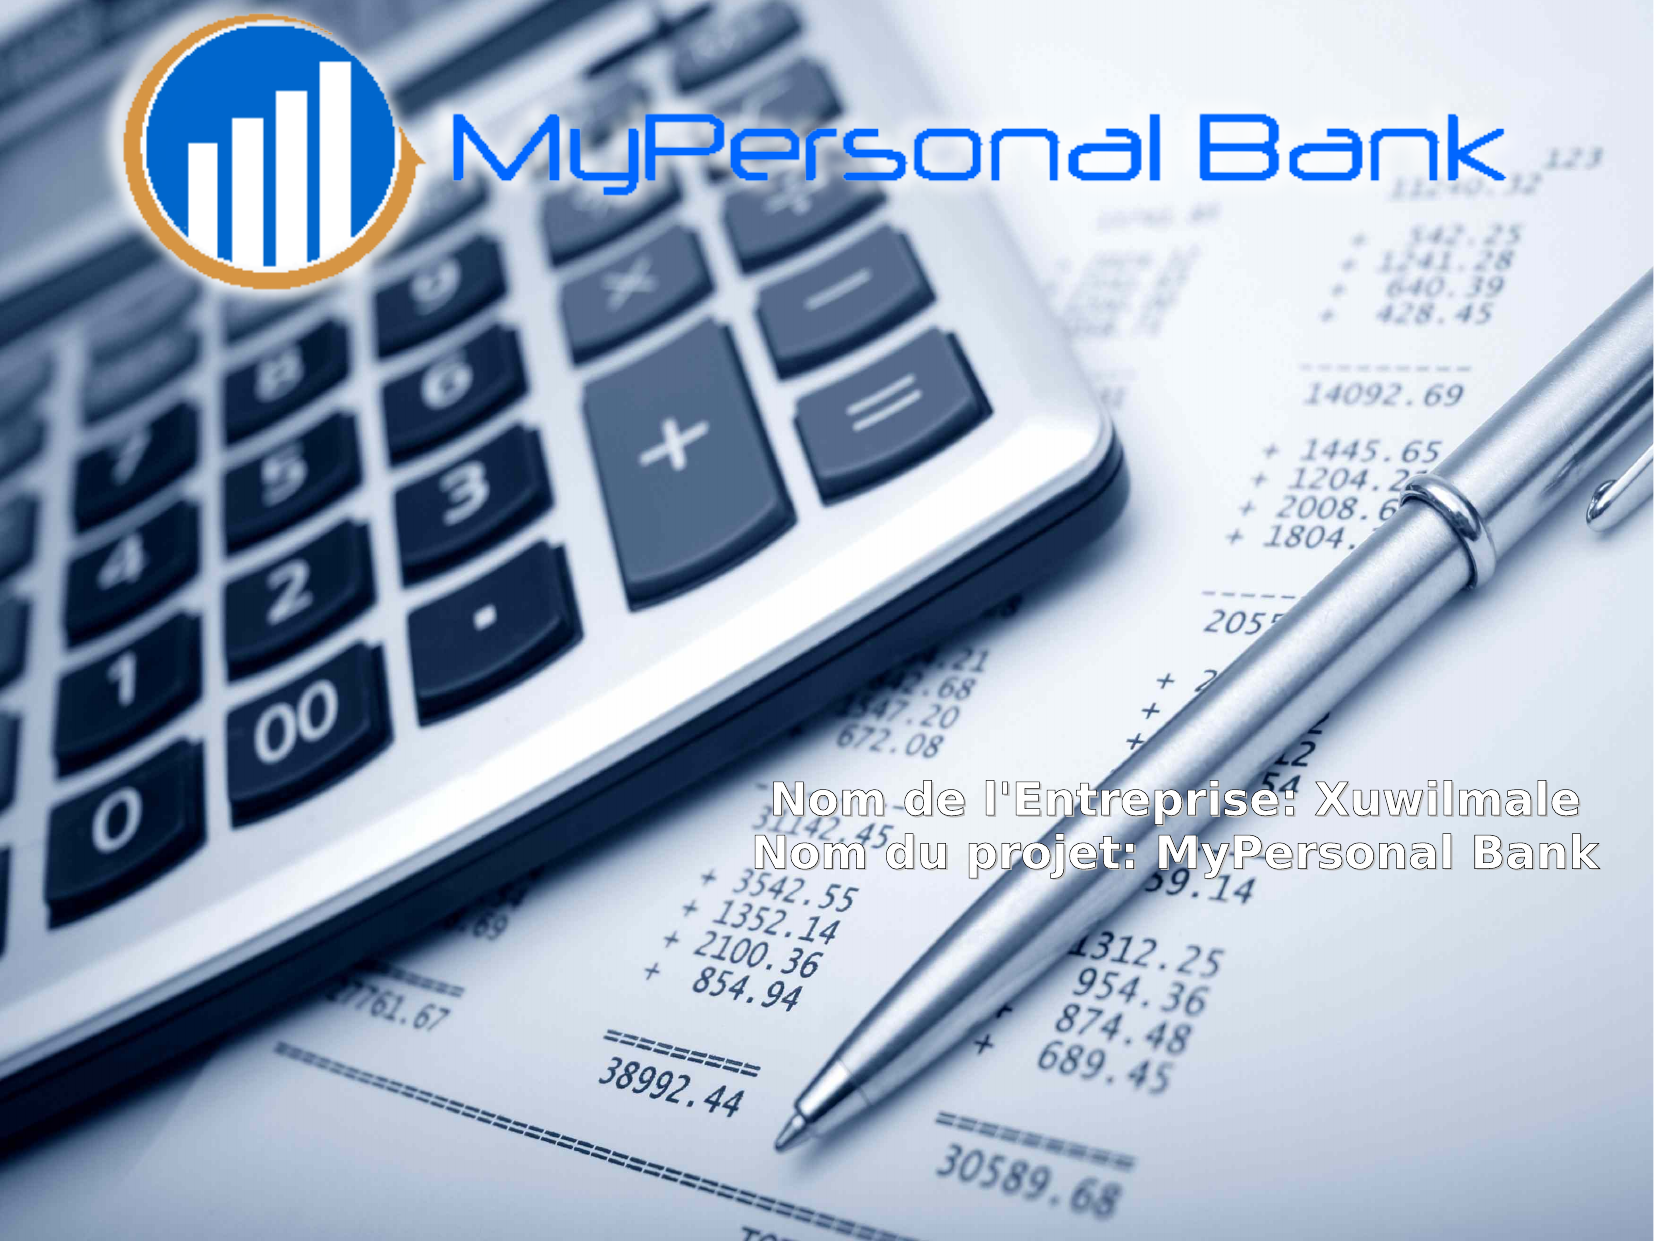

# Nom de l'Entreprise: Xuwilmale
Nom du projet: MyPersonal Bank